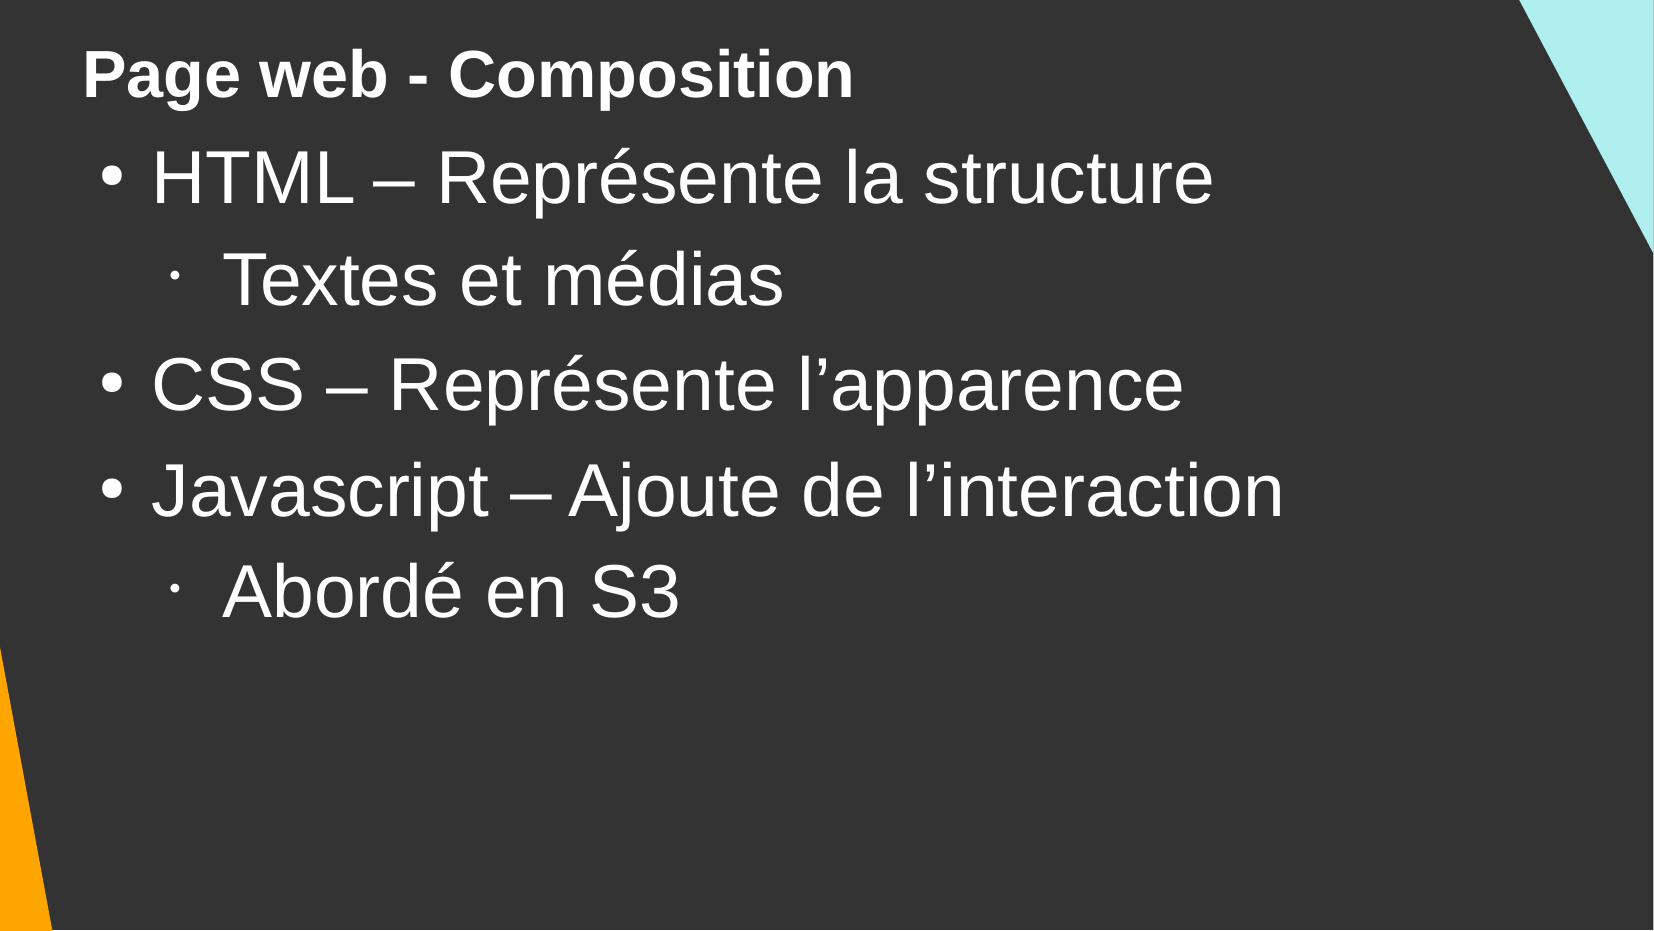

# Page web - Composition
HTML – Représente la structure
Textes et médias
CSS – Représente l’apparence
Javascript – Ajoute de l’interaction
Abordé en S3